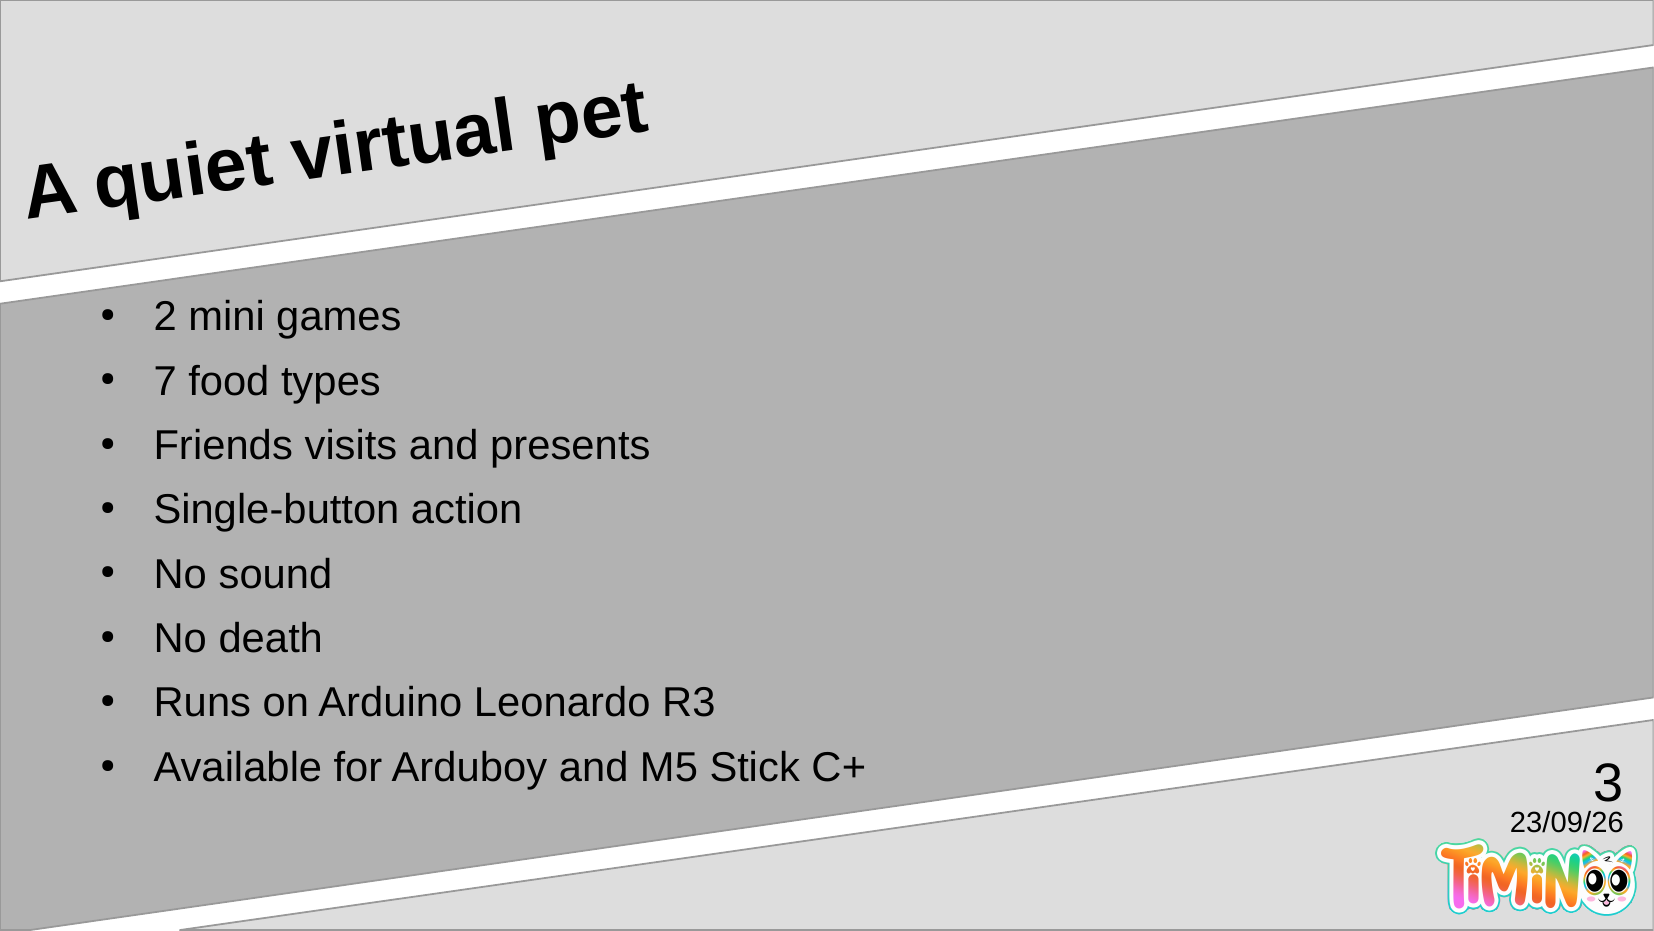

# A quiet virtual pet
2 mini games
7 food types
Friends visits and presents
Single-button action
No sound
No death
Runs on Arduino Leonardo R3
Available for Arduboy and M5 Stick C+
3